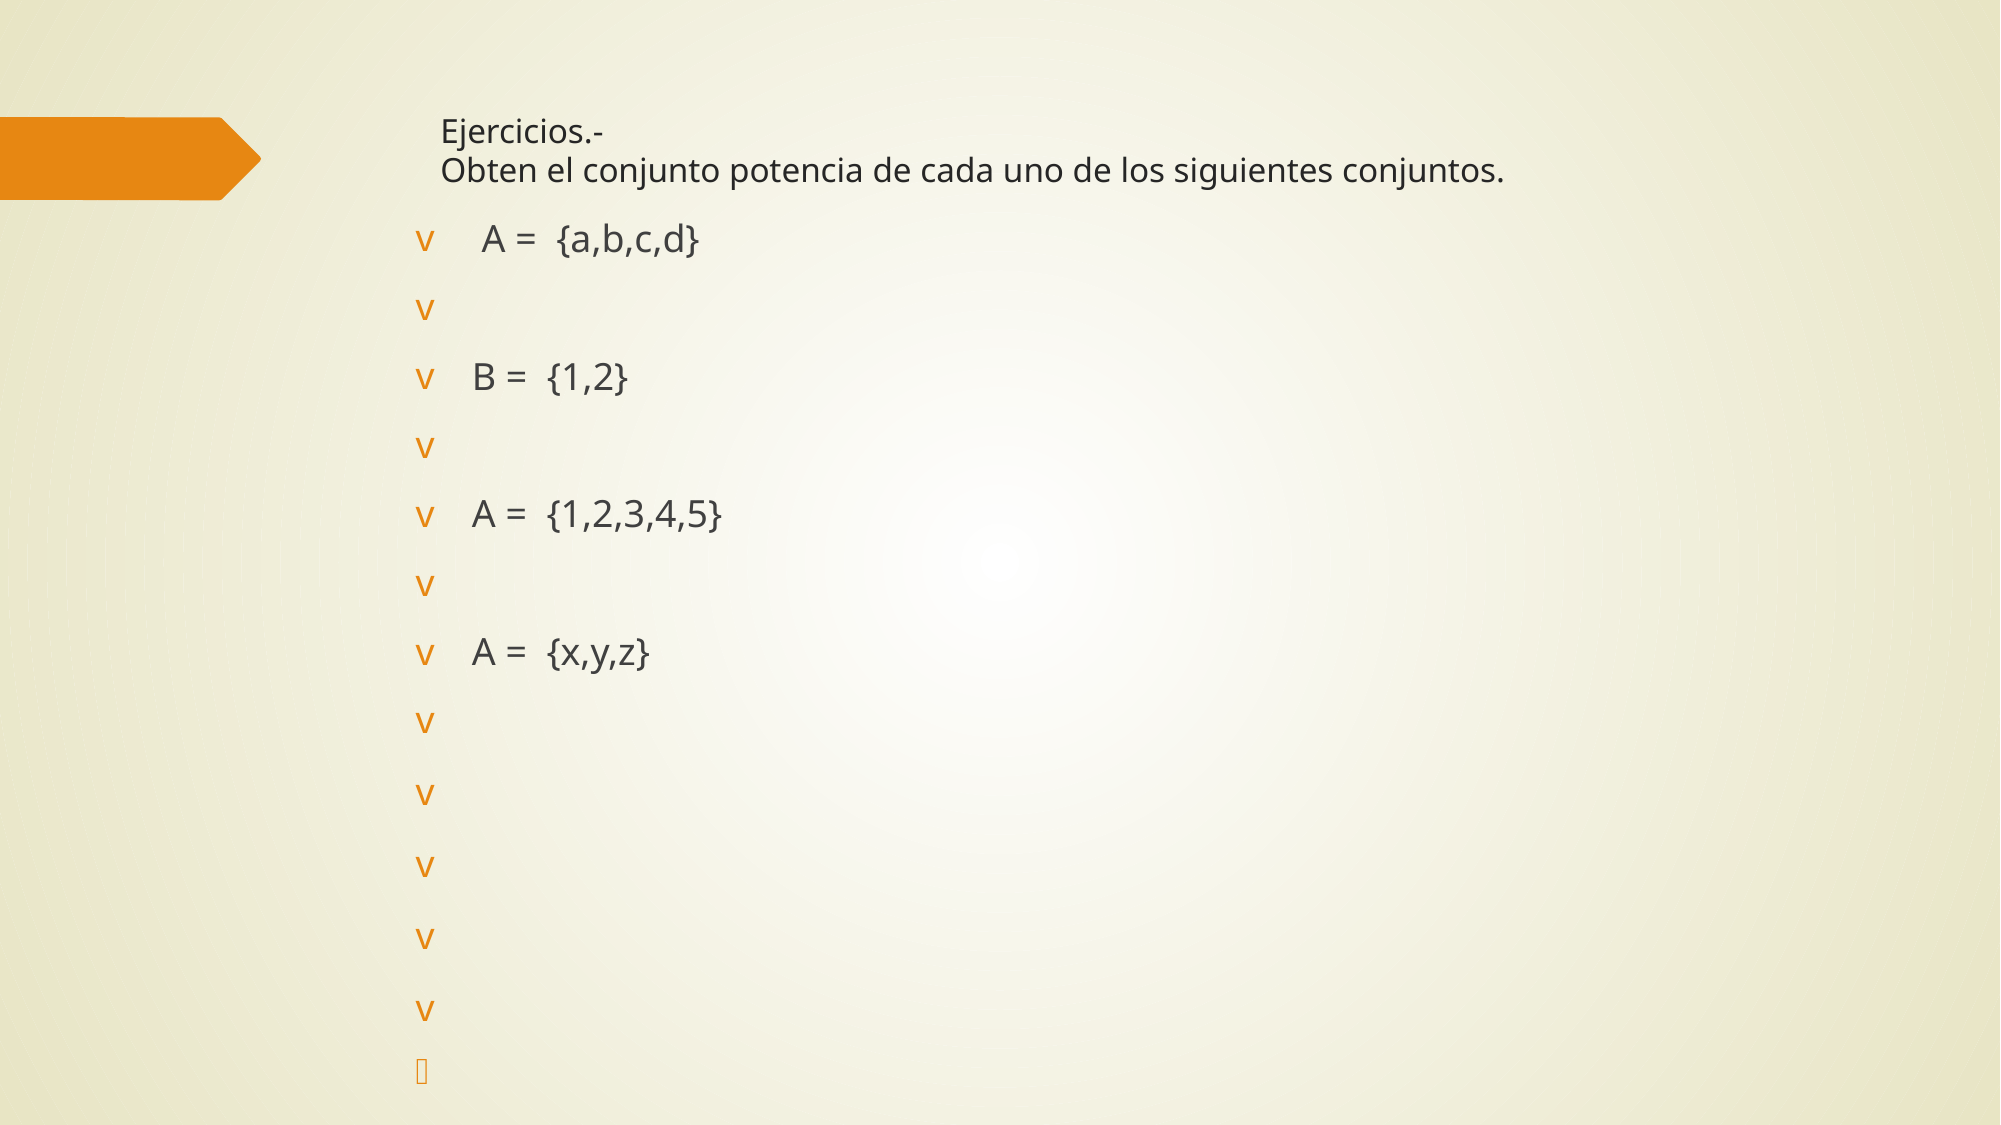

# Ejercicios.- Obten el conjunto potencia de cada uno de los siguientes conjuntos.
 A = {a,b,c,d}
B = {1,2}
A = {1,2,3,4,5}
A = {x,y,z}